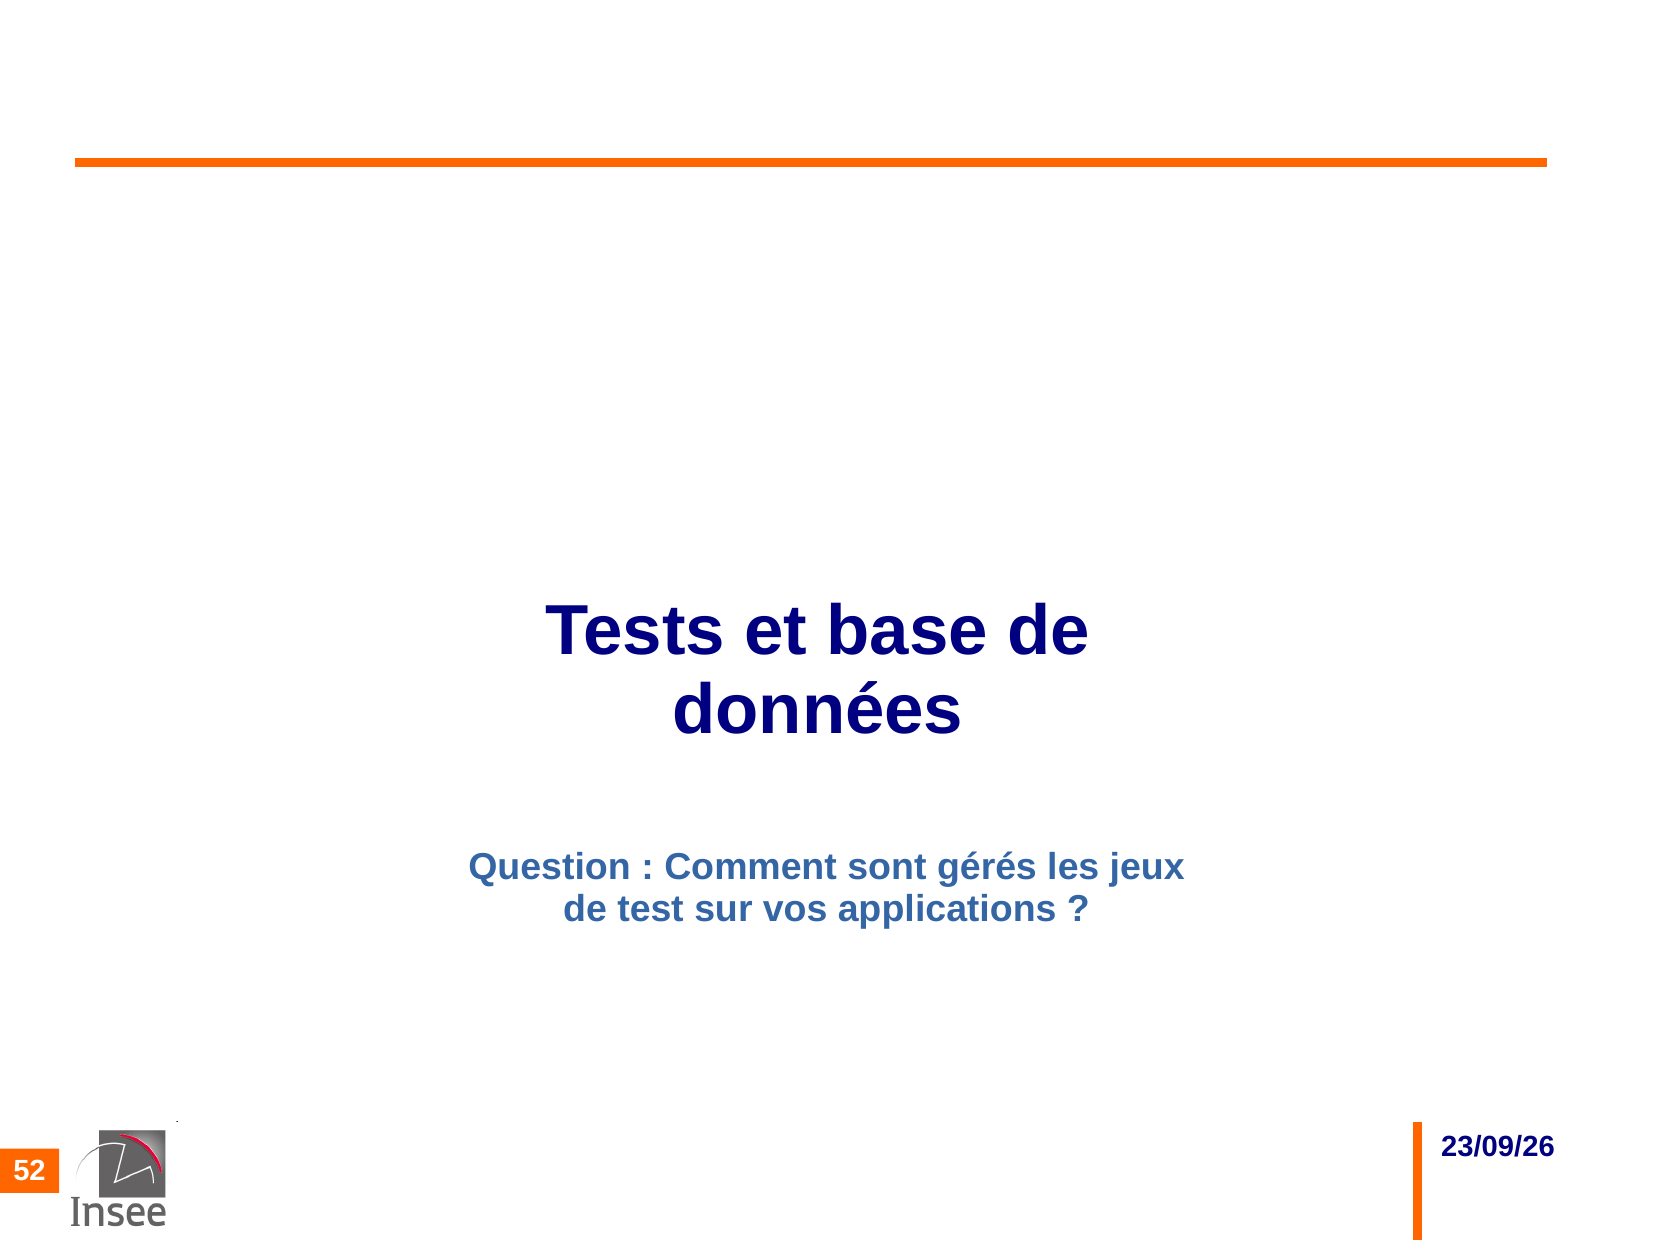

#
Tests et base de données
Question : Comment sont gérés les jeux de test sur vos applications ?
52